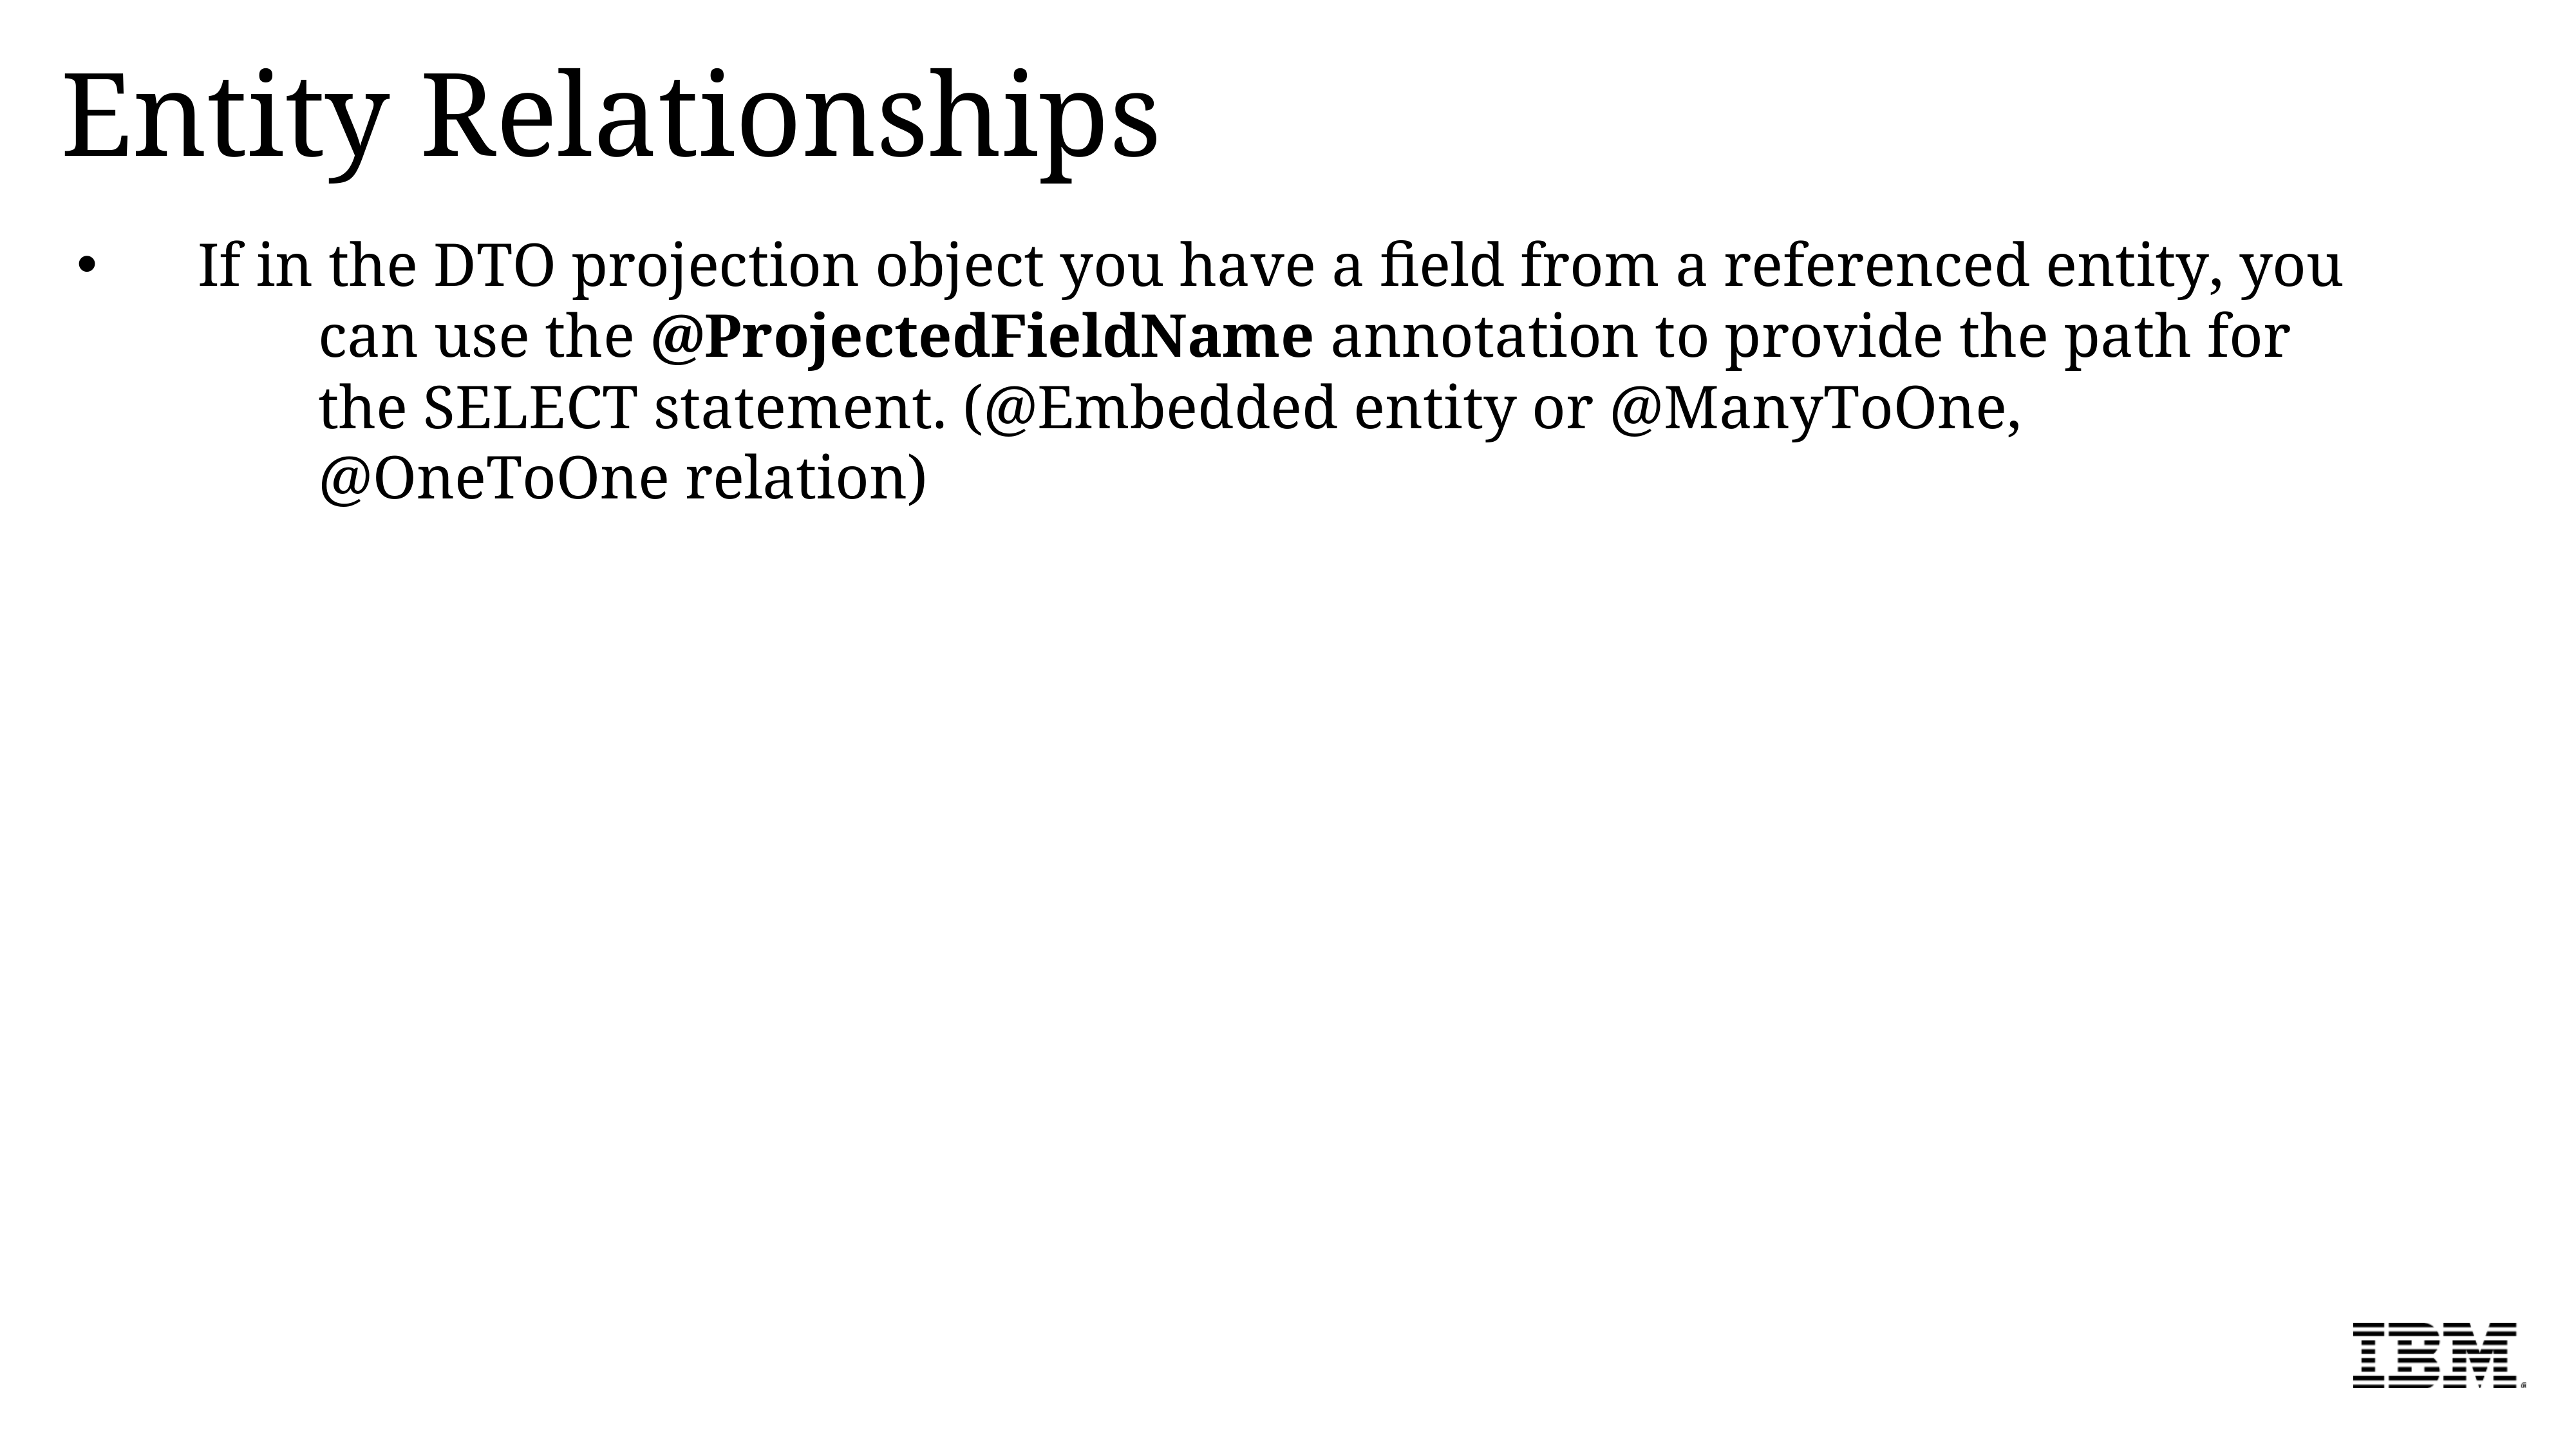

# Entity Relationships
If in the DTO projection object you have a field from a referenced entity, you can use the @ProjectedFieldName annotation to provide the path for the SELECT statement. (@Embedded entity or @ManyToOne, @OneToOne relation)